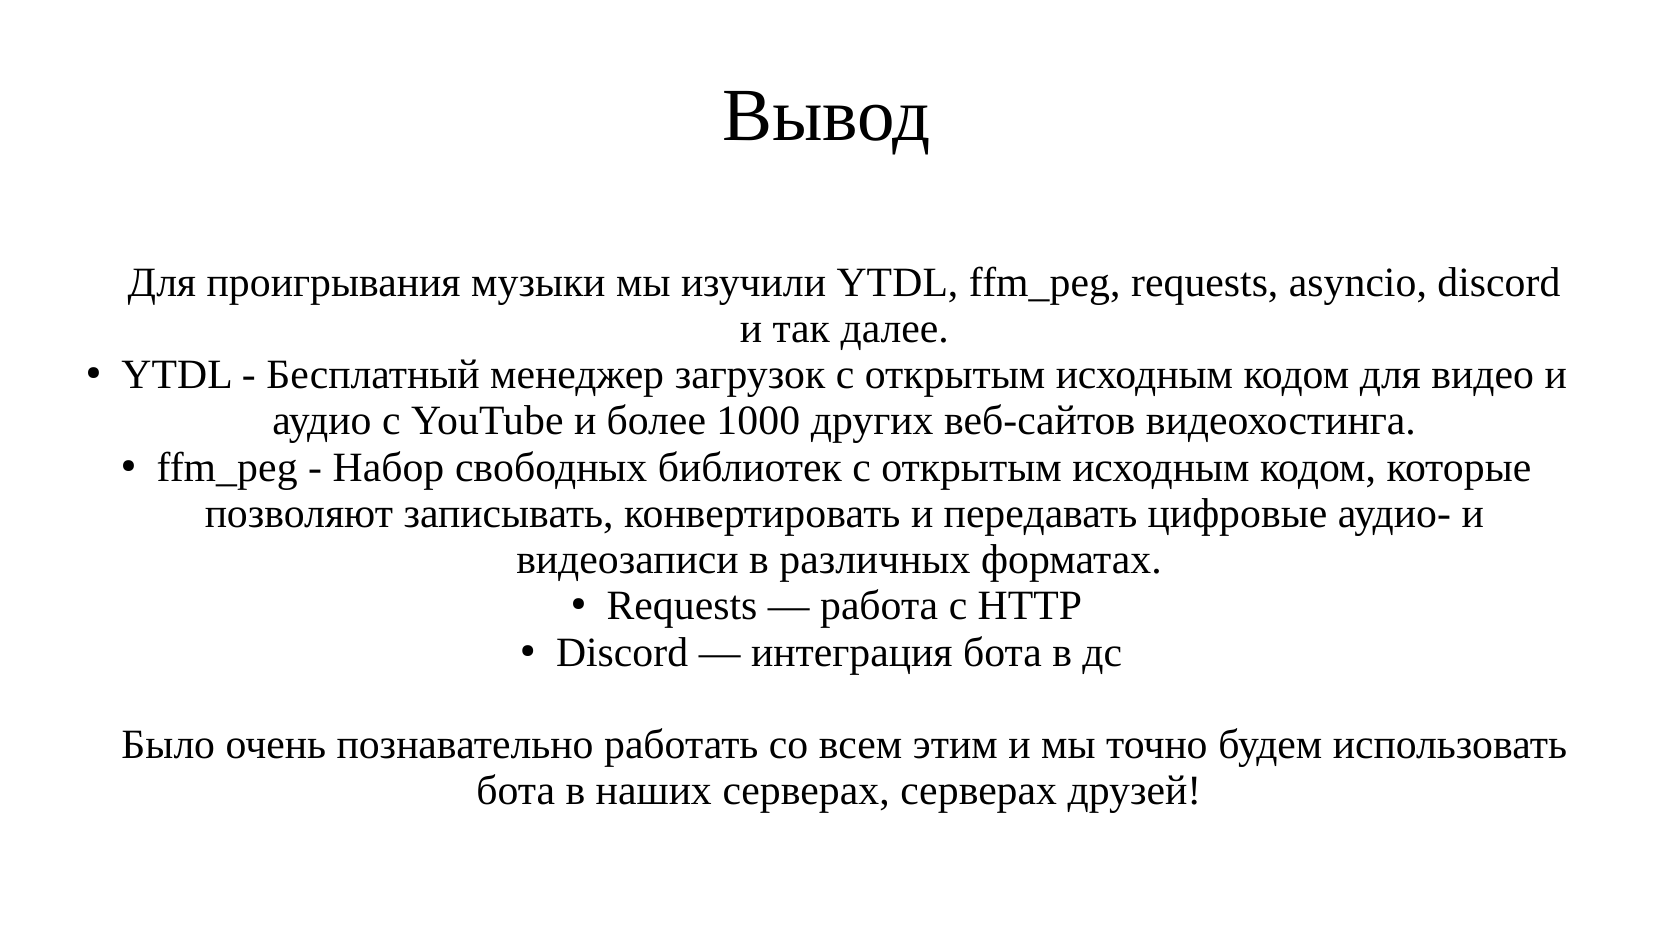

# Вывод
Для проигрывания музыки мы изучили YTDL, ffm_peg, requests, asyncio, discord и так далее.
YTDL - Бесплатный менеджер загрузок с открытым исходным кодом для видео и аудио с YouTube и более 1000 других веб-сайтов видеохостинга.
ffm_peg - Набор свободных библиотек с открытым исходным кодом, которые позволяют записывать, конвертировать и передавать цифровые аудио- и видеозаписи в различных форматах.
Requests — работа с HTTP
Discord — интеграция бота в дс
Было очень познавательно работать со всем этим и мы точно будем использовать бота в наших серверах, серверах друзей!